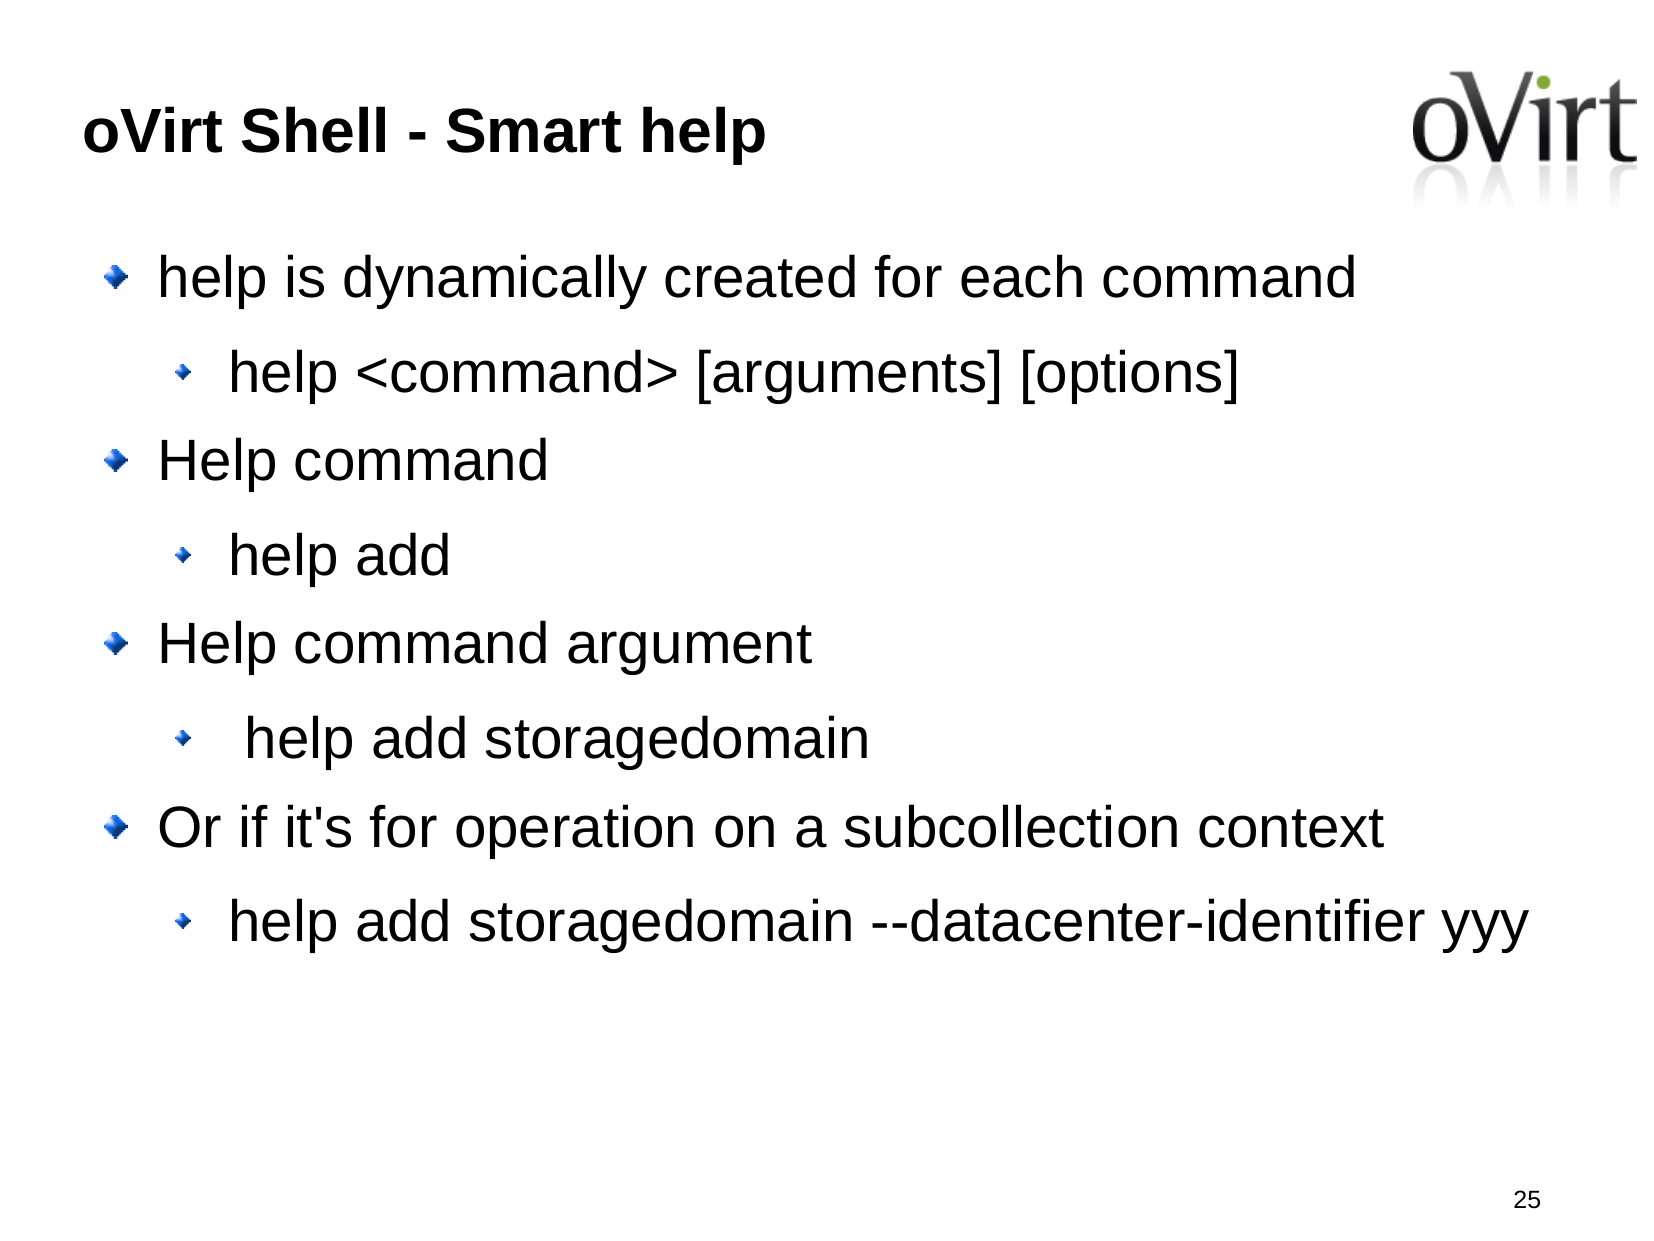

# oVirt Shell - Smart help
help is dynamically created for each command
help <command> [arguments] [options]
Help command
help add
Help command argument
 help add storagedomain
Or if it's for operation on a subcollection context
help add storagedomain --datacenter-identifier yyy